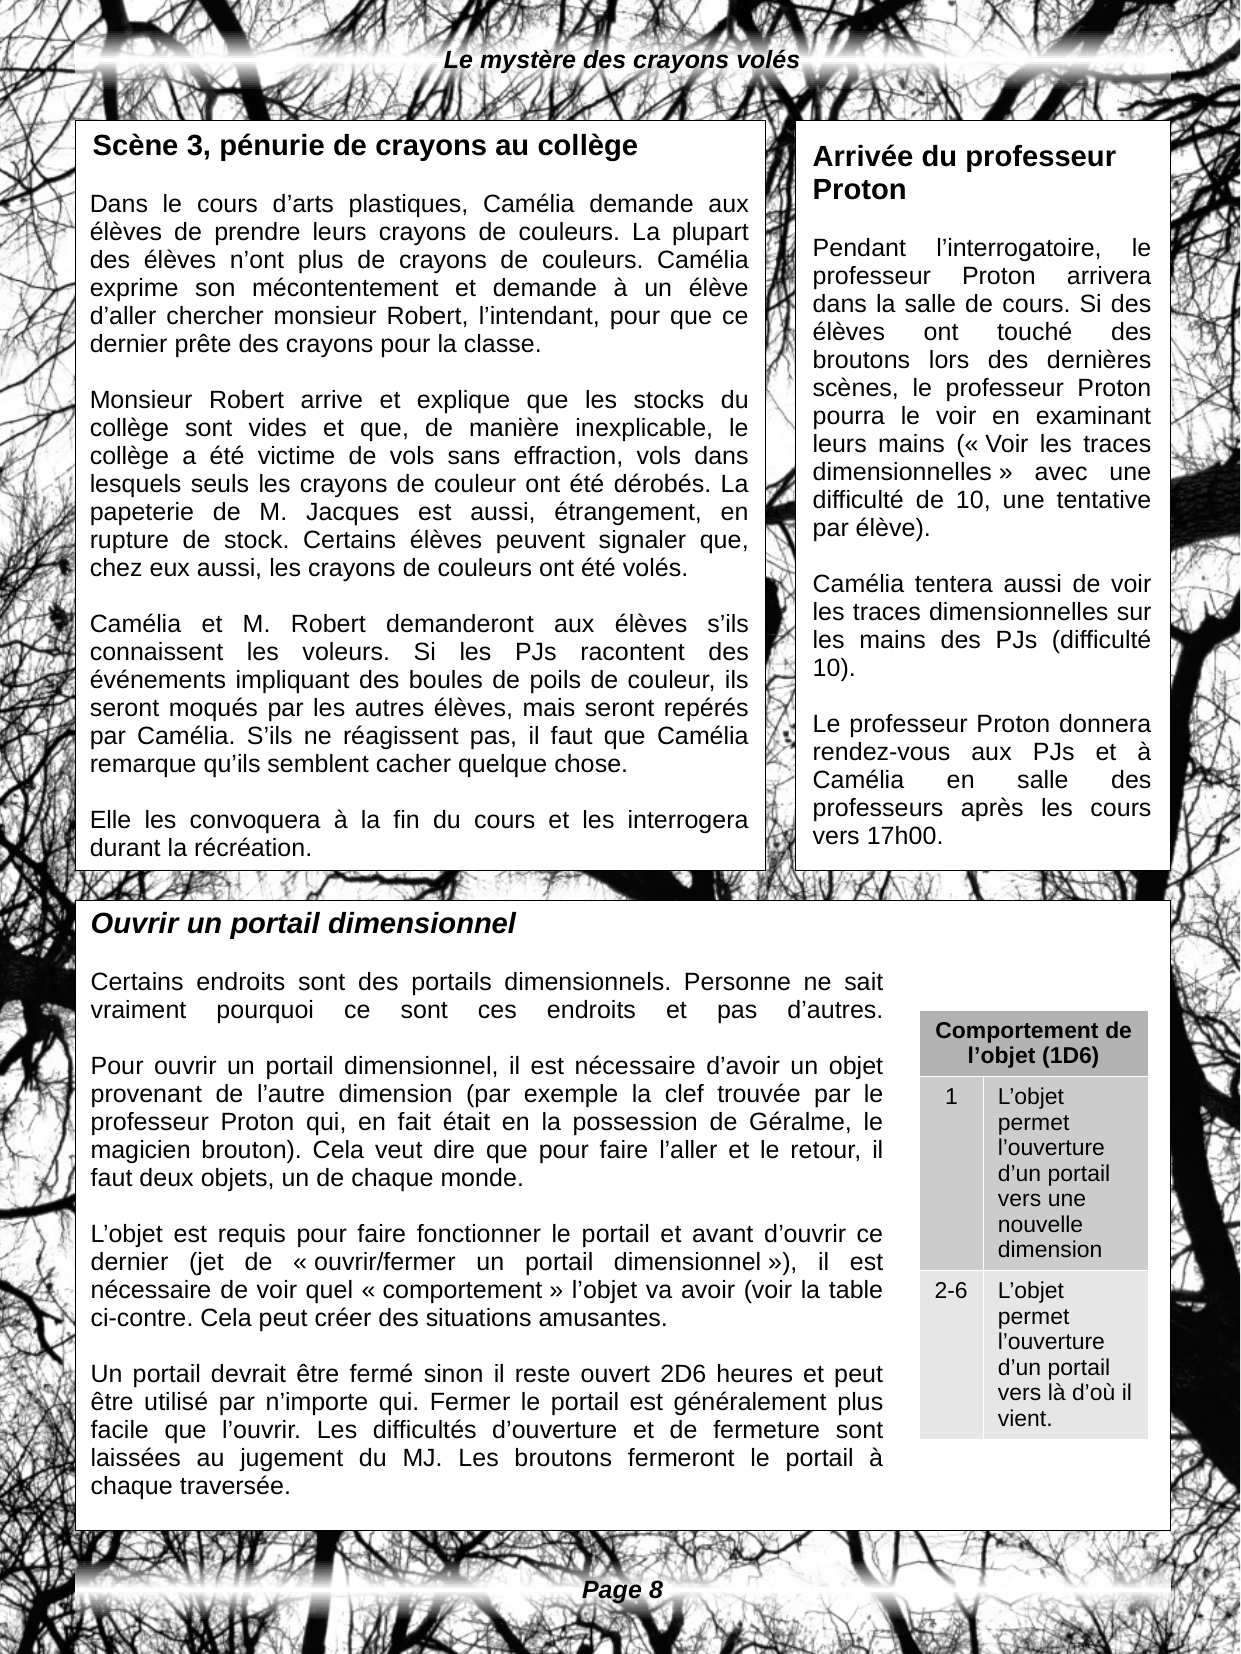

Le mystère des crayons volés
Scène 3, pénurie de crayons au collège
Dans le cours d’arts plastiques, Camélia demande aux élèves de prendre leurs crayons de couleurs. La plupart des élèves n’ont plus de crayons de couleurs. Camélia exprime son mécontentement et demande à un élève d’aller chercher monsieur Robert, l’intendant, pour que ce dernier prête des crayons pour la classe.
Monsieur Robert arrive et explique que les stocks du collège sont vides et que, de manière inexplicable, le collège a été victime de vols sans effraction, vols dans lesquels seuls les crayons de couleur ont été dérobés. La papeterie de M. Jacques est aussi, étrangement, en rupture de stock. Certains élèves peuvent signaler que, chez eux aussi, les crayons de couleurs ont été volés.
Camélia et M. Robert demanderont aux élèves s’ils connaissent les voleurs. Si les PJs racontent des événements impliquant des boules de poils de couleur, ils seront moqués par les autres élèves, mais seront repérés par Camélia. S’ils ne réagissent pas, il faut que Camélia remarque qu’ils semblent cacher quelque chose.
Elle les convoquera à la fin du cours et les interrogera durant la récréation.
Arrivée du professeur Proton
Pendant l’interrogatoire, le professeur Proton arrivera dans la salle de cours. Si des élèves ont touché des broutons lors des dernières scènes, le professeur Proton pourra le voir en examinant leurs mains (« Voir les traces dimensionnelles » avec une difficulté de 10, une tentative par élève).
Camélia tentera aussi de voir les traces dimensionnelles sur les mains des PJs (difficulté 10).
Le professeur Proton donnera rendez-vous aux PJs et à Camélia en salle des professeurs après les cours vers 17h00.
Ouvrir un portail dimensionnel
Certains endroits sont des portails dimensionnels. Personne ne sait vraiment pourquoi ce sont ces endroits et pas d’autres.
Pour ouvrir un portail dimensionnel, il est nécessaire d’avoir un objet provenant de l’autre dimension (par exemple la clef trouvée par le professeur Proton qui, en fait était en la possession de Géralme, le magicien brouton). Cela veut dire que pour faire l’aller et le retour, il faut deux objets, un de chaque monde.
L’objet est requis pour faire fonctionner le portail et avant d’ouvrir ce dernier (jet de « ouvrir/fermer un portail dimensionnel »), il est nécessaire de voir quel « comportement » l’objet va avoir (voir la table ci-contre. Cela peut créer des situations amusantes.
Un portail devrait être fermé sinon il reste ouvert 2D6 heures et peut être utilisé par n’importe qui. Fermer le portail est généralement plus facile que l’ouvrir. Les difficultés d’ouverture et de fermeture sont laissées au jugement du MJ. Les broutons fermeront le portail à chaque traversée.
Scène 4, en salle des professeurs
En salle des professeurs, le professeur Proton tout excité, expliquera son aventure à la Basilique. Il parlera des boules de poils qu’il a vu de l’autre côté. Les PJs devraient intervenir en disant que ce sont les mêmes qu’ils ont vu voler les crayons.
Le professeur Proton propose
| Comportement de l’objet (1D6) | |
| --- | --- |
| 1 | L’objet permet l’ouverture d’un portail vers une nouvelle dimension |
| 2-6 | L’objet permet l’ouverture d’un portail vers là d’où il vient. |
Page 8